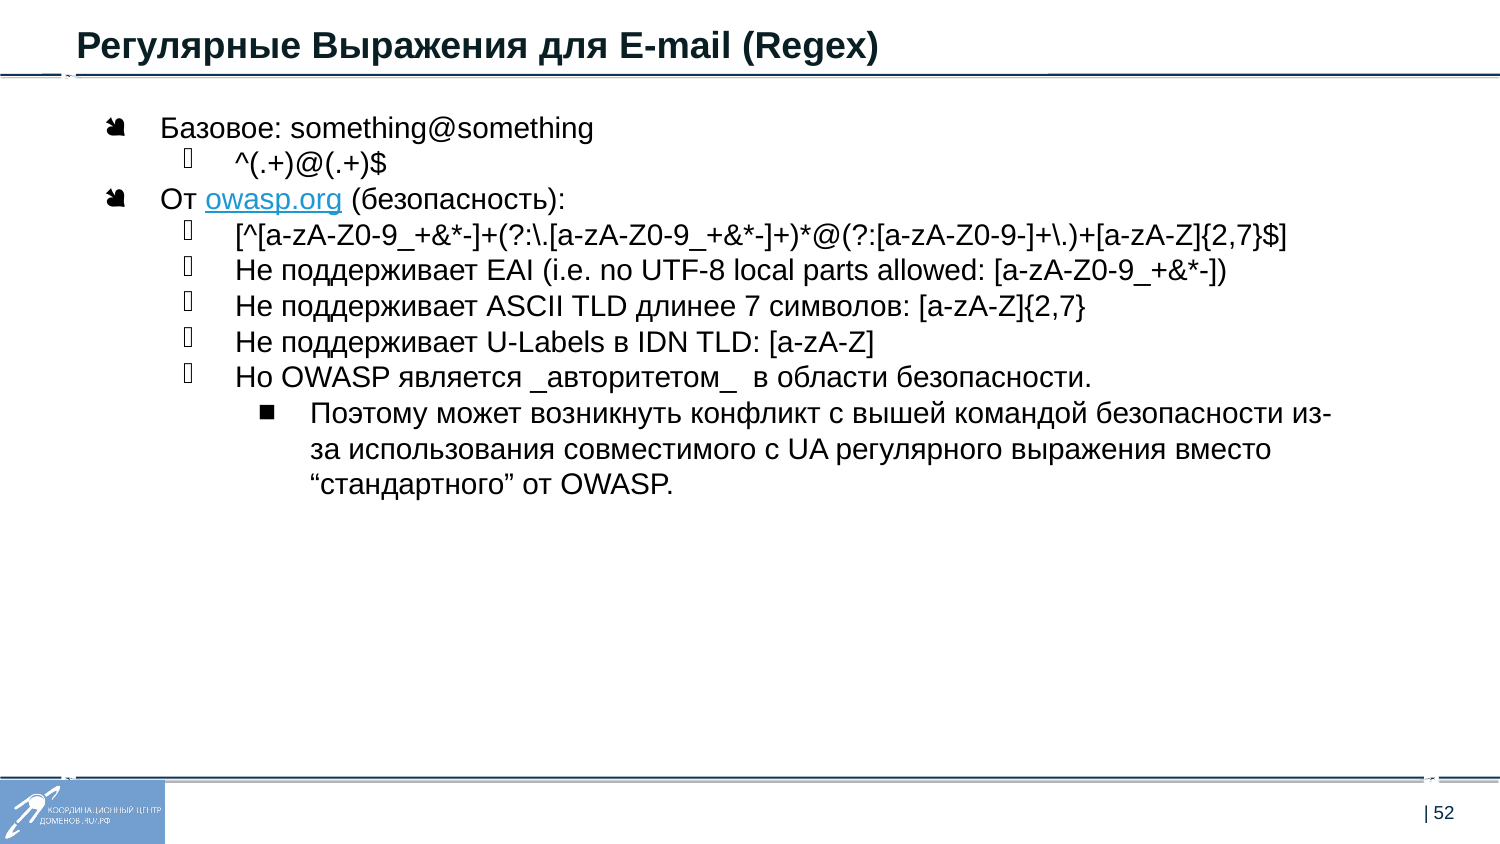

# Регулярные Выражения для E-mail (Regex)
Базовое: something@something
^(.+)@(.+)$
От owasp.org (безопасность):
[^[a-zA-Z0-9_+&*-]+(?:\.[a-zA-Z0-9_+&*-]+)*@(?:[a-zA-Z0-9-]+\.)+[a-zA-Z]{2,7}$]
Не поддерживает EAI (i.e. no UTF-8 local parts allowed: [a-zA-Z0-9_+&*-])
Не поддерживает ASCII TLD длинее 7 символов: [a-zA-Z]{2,7}
Не поддерживает U-Labels в IDN TLD: [a-zA-Z]
Но OWASP является _авторитетом_ в области безопасности.
Поэтому может возникнуть конфликт с вышей командой безопасности из-за использования совместимого с UA регулярного выражения вместо “стандартного” от OWASP.